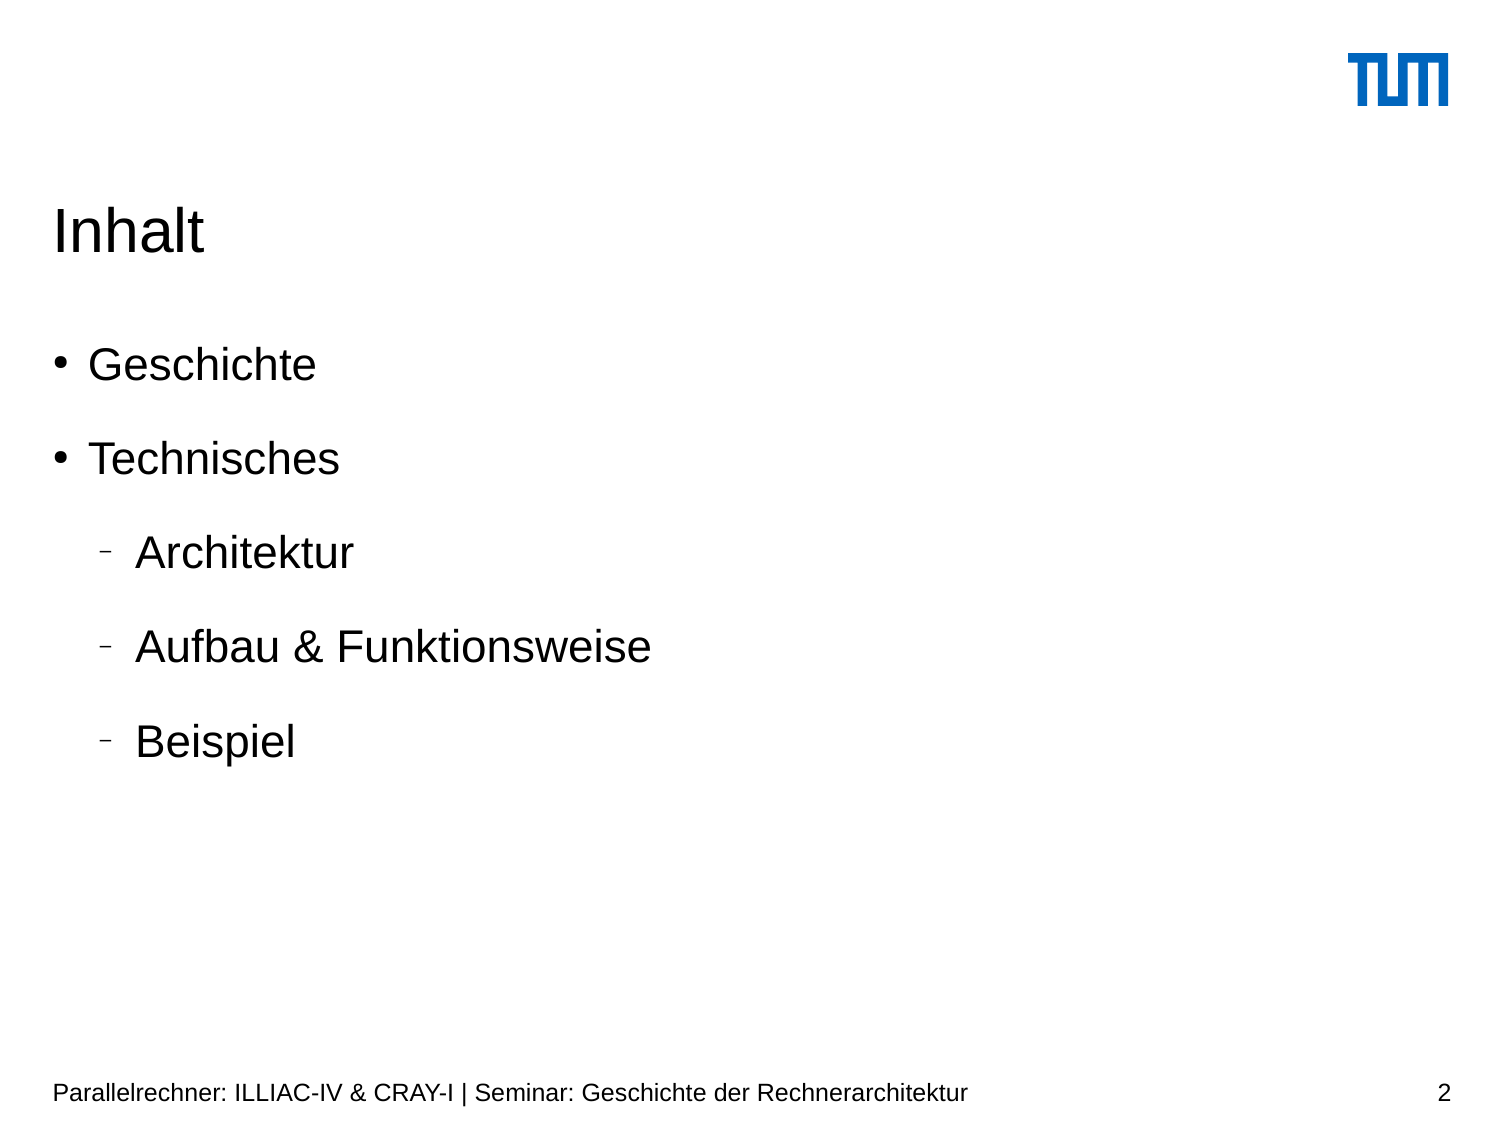

# Inhalt
Geschichte
Technisches
Architektur
Aufbau & Funktionsweise
Beispiel
Parallelrechner: ILLIAC-IV & CRAY-I | Seminar: Geschichte der Rechnerarchitektur
2